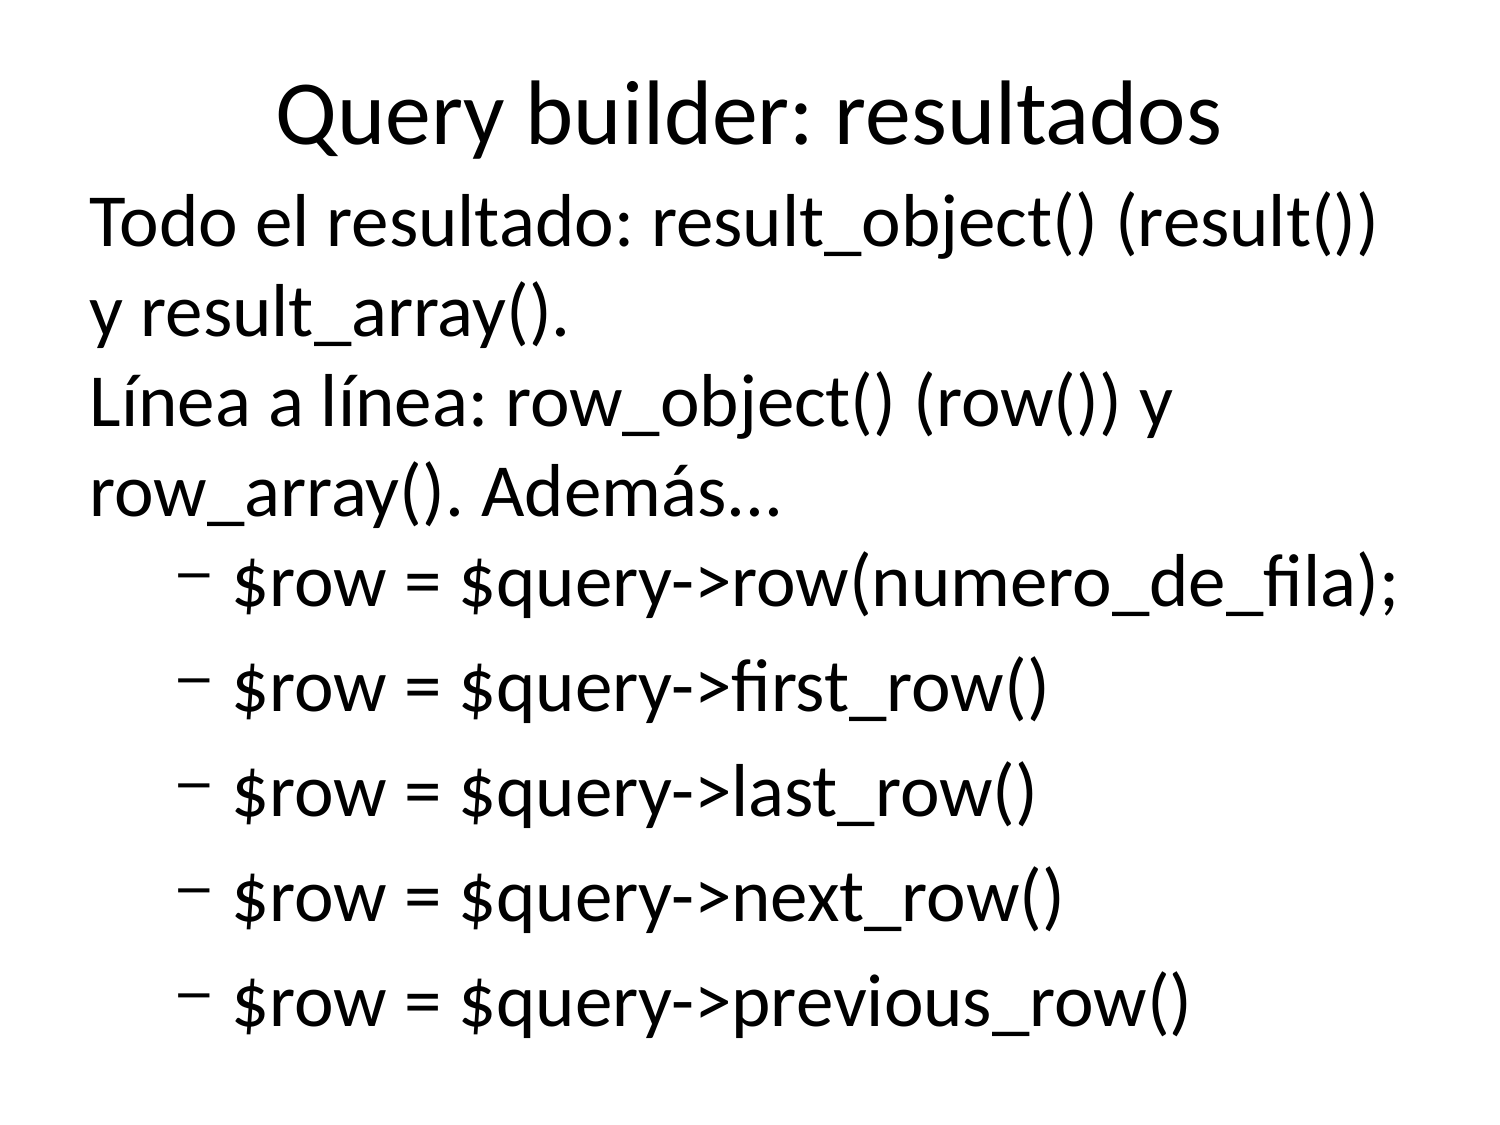

# Query builder: resultados
Todo el resultado: result_object() (result()) y result_array().
Línea a línea: row_object() (row()) y row_array(). Además...
$row = $query->row(numero_de_fila);
$row = $query->first_row()
$row = $query->last_row()
$row = $query->next_row()
$row = $query->previous_row()